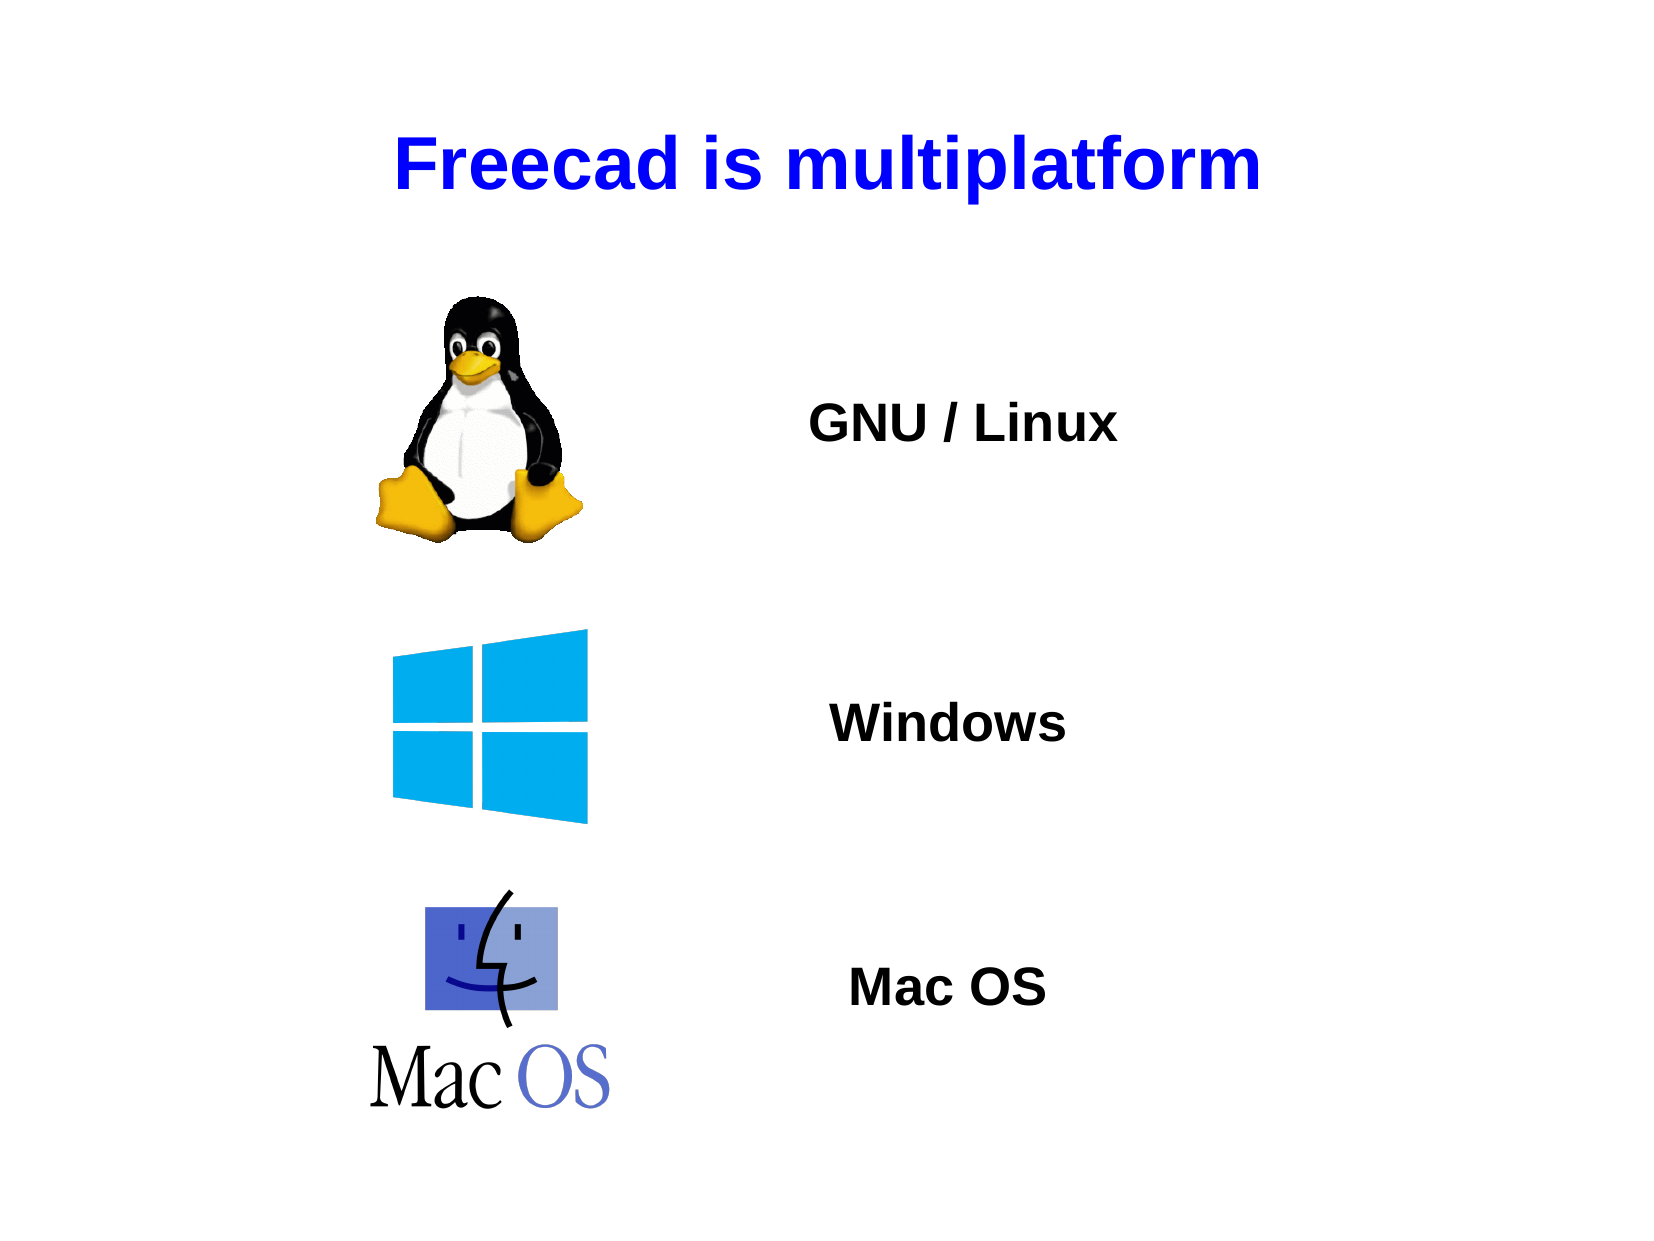

# Freecad is multiplatform
GNU / Linux
Windows
Mac OS